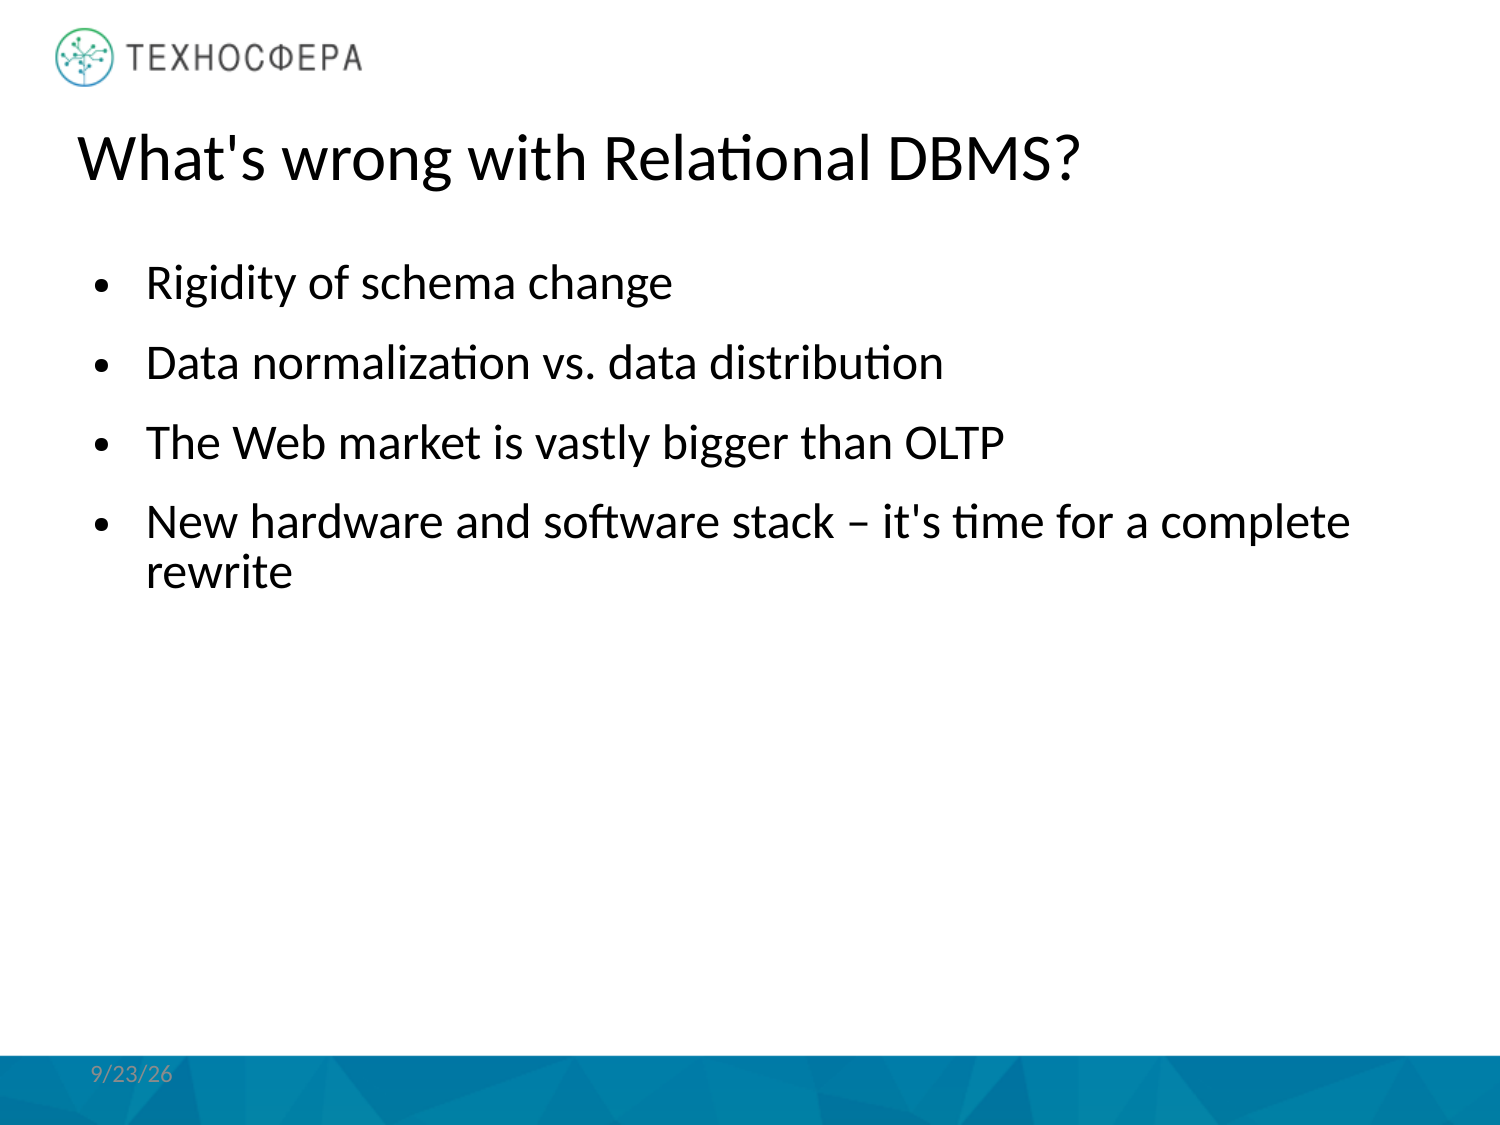

# What's wrong with Relational DBMS?
Rigidity of schema change
Data normalization vs. data distribution
The Web market is vastly bigger than OLTP
New hardware and software stack – it's time for a complete rewrite